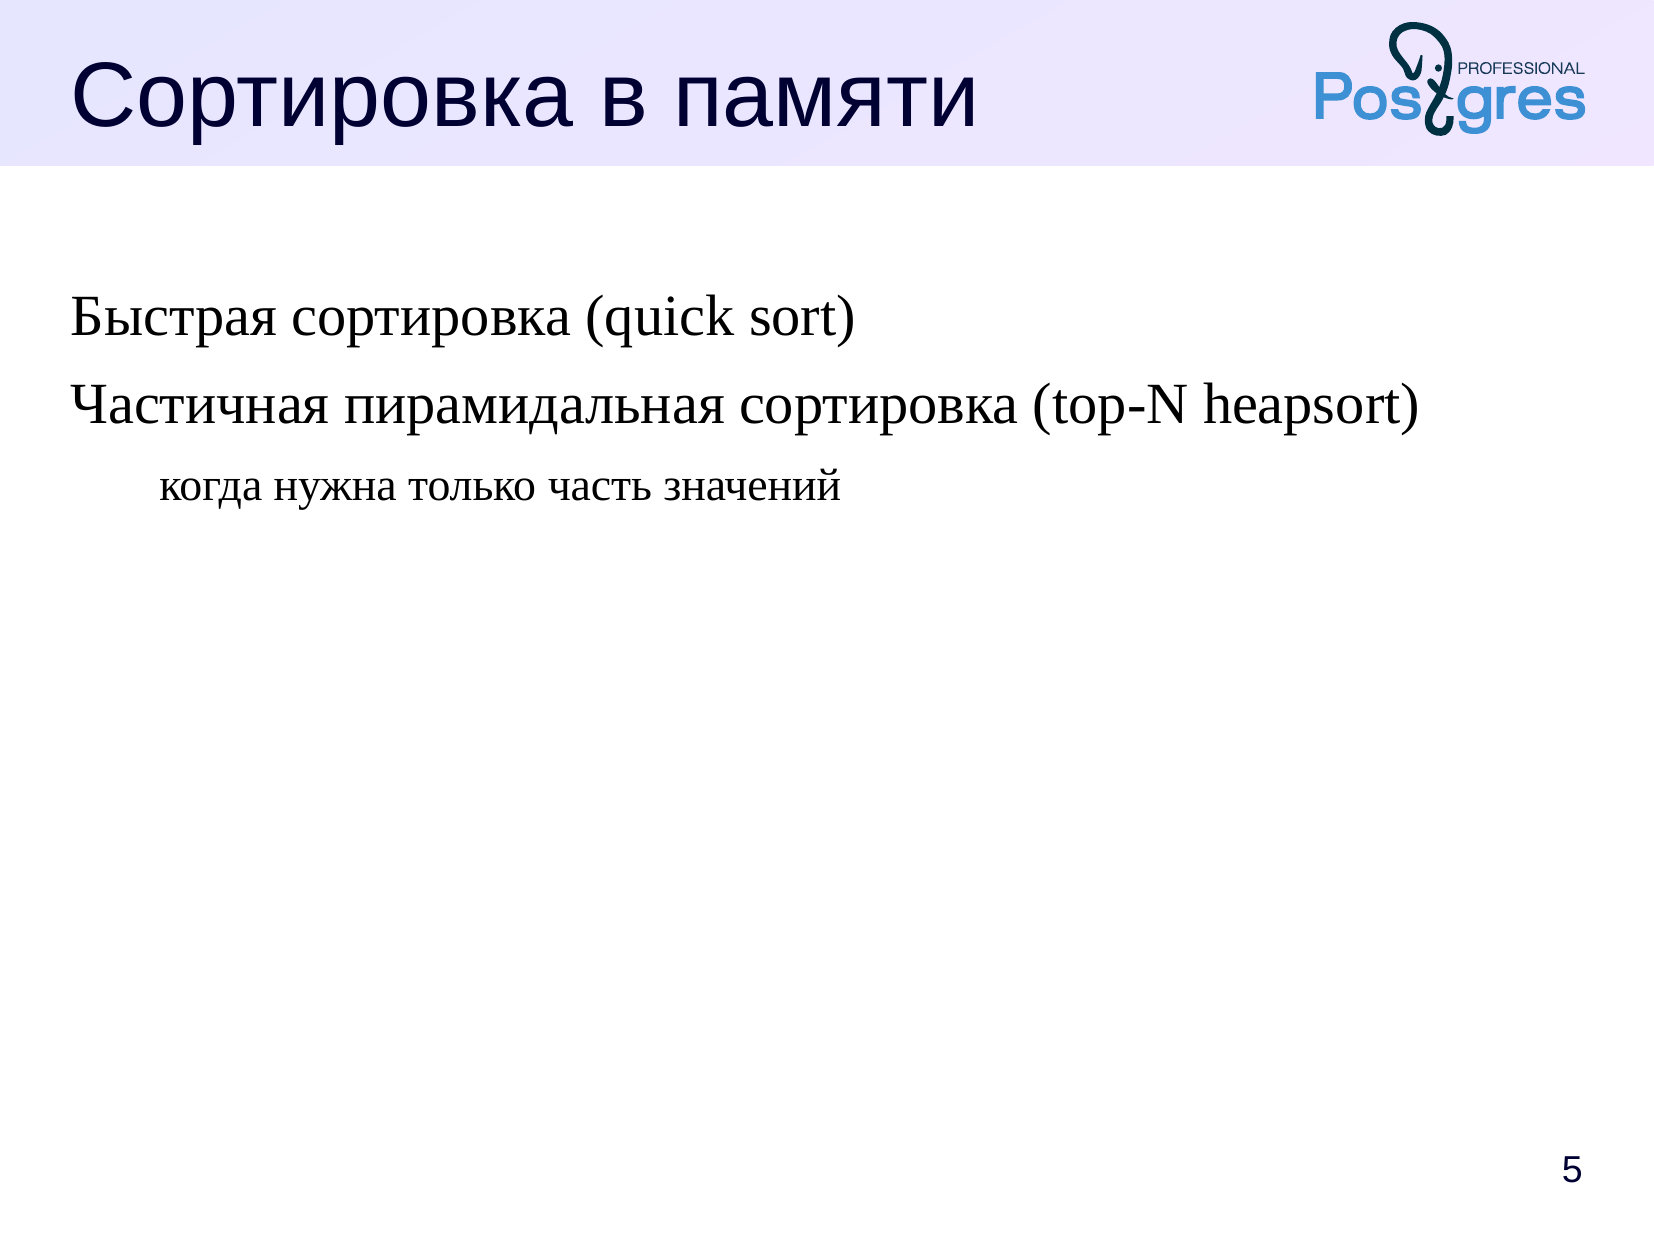

Сортировка в памяти
# Быстрая сортировка (quick sort)
Частичная пирамидальная сортировка (top-N heapsort)
когда нужна только часть значений